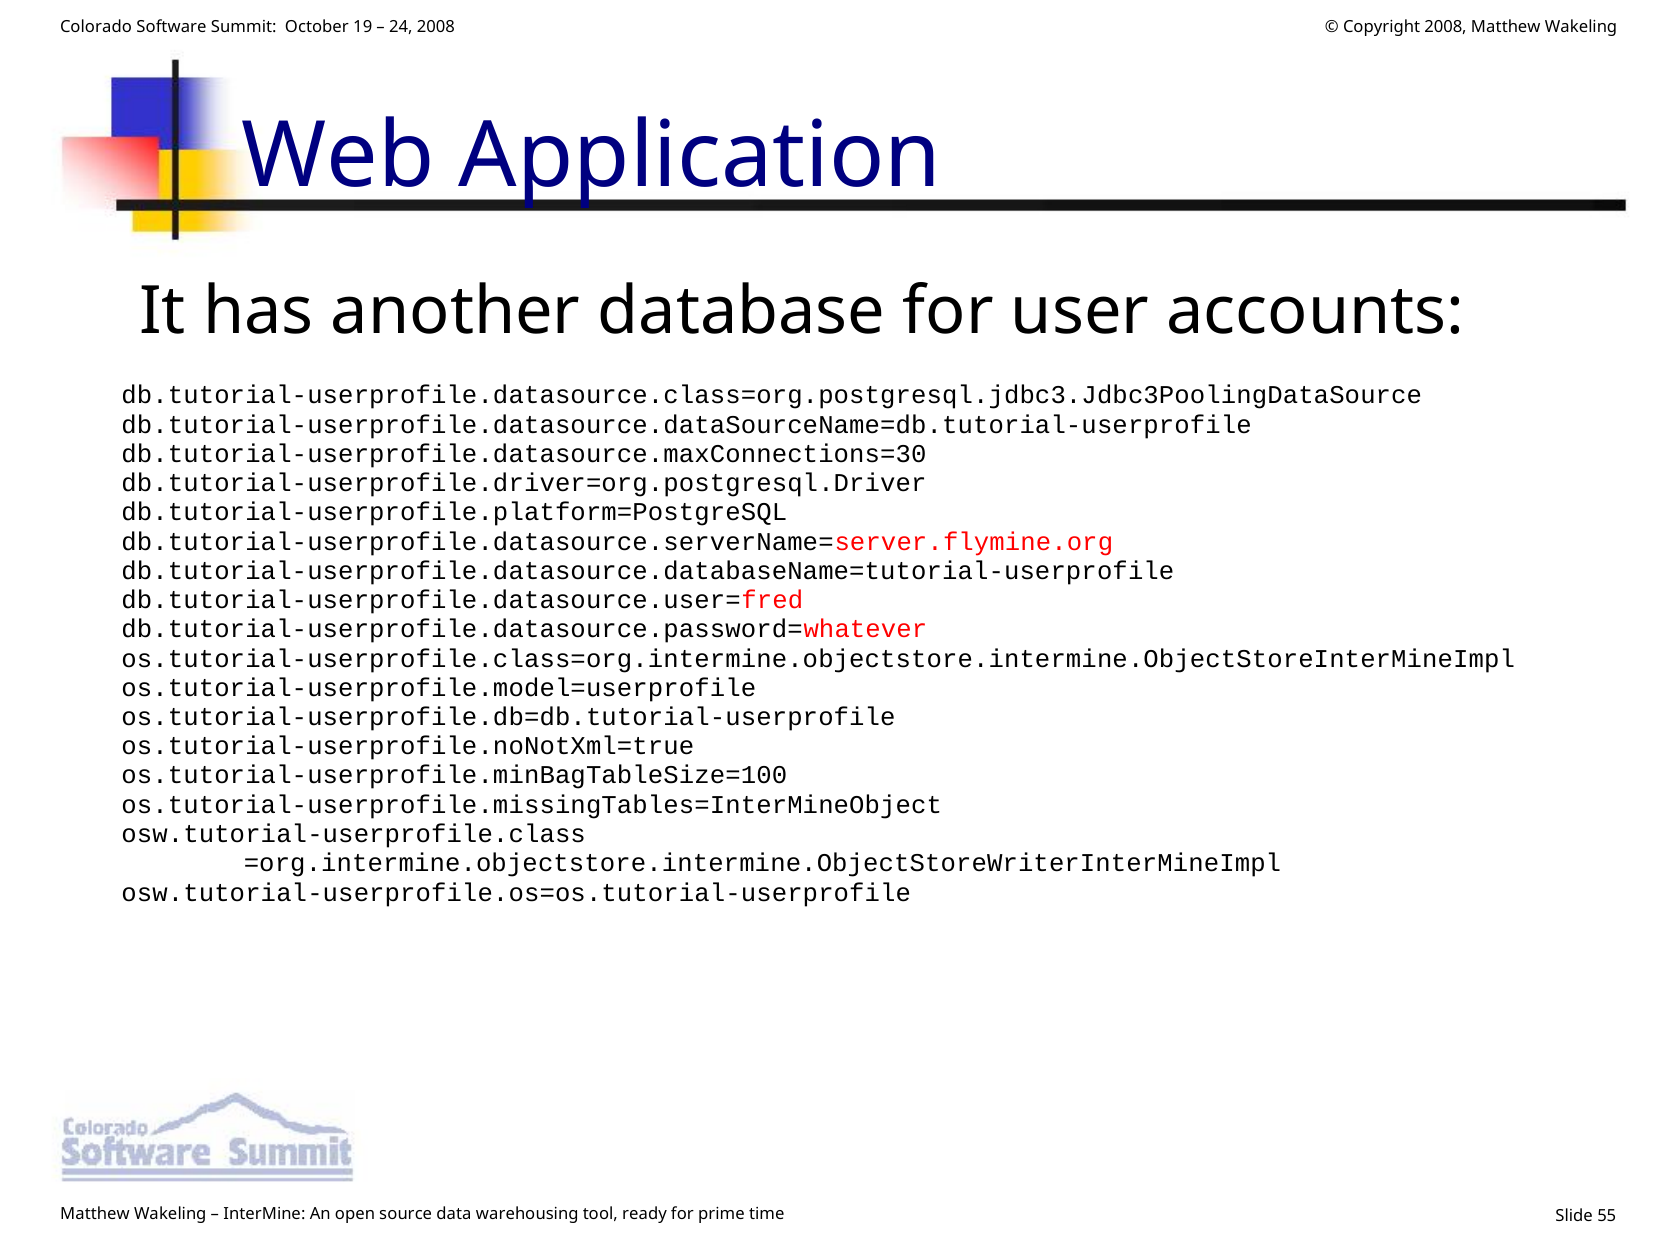

# Web Application
It has another database for user accounts:
db.tutorial-userprofile.datasource.class=org.postgresql.jdbc3.Jdbc3PoolingDataSource
db.tutorial-userprofile.datasource.dataSourceName=db.tutorial-userprofile
db.tutorial-userprofile.datasource.maxConnections=30
db.tutorial-userprofile.driver=org.postgresql.Driver
db.tutorial-userprofile.platform=PostgreSQL
db.tutorial-userprofile.datasource.serverName=server.flymine.org
db.tutorial-userprofile.datasource.databaseName=tutorial-userprofile
db.tutorial-userprofile.datasource.user=fred
db.tutorial-userprofile.datasource.password=whatever
os.tutorial-userprofile.class=org.intermine.objectstore.intermine.ObjectStoreInterMineImpl
os.tutorial-userprofile.model=userprofile
os.tutorial-userprofile.db=db.tutorial-userprofile
os.tutorial-userprofile.noNotXml=true
os.tutorial-userprofile.minBagTableSize=100
os.tutorial-userprofile.missingTables=InterMineObject
osw.tutorial-userprofile.class
=org.intermine.objectstore.intermine.ObjectStoreWriterInterMineImpl
osw.tutorial-userprofile.os=os.tutorial-userprofile